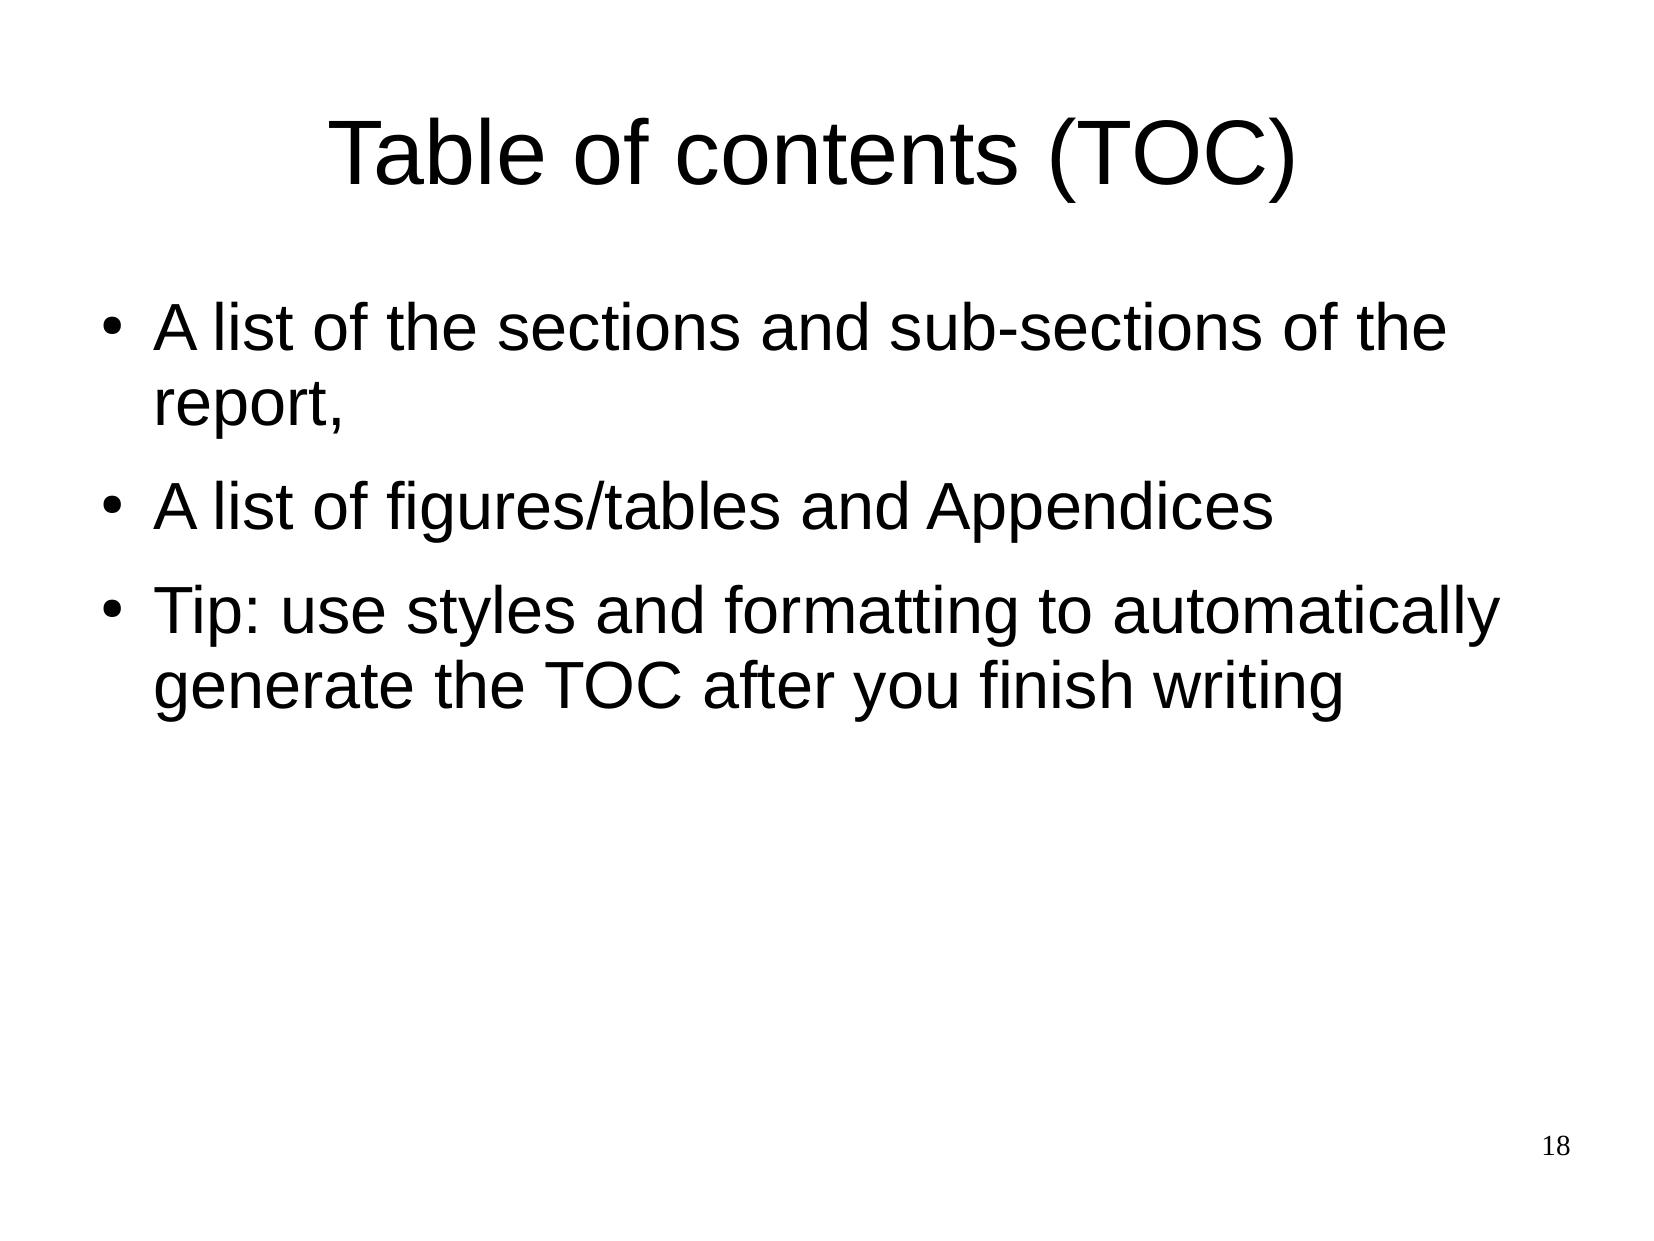

# Table of contents (TOC)
A list of the sections and sub-sections of the report,
A list of figures/tables and Appendices
Tip: use styles and formatting to automatically generate the TOC after you finish writing
18